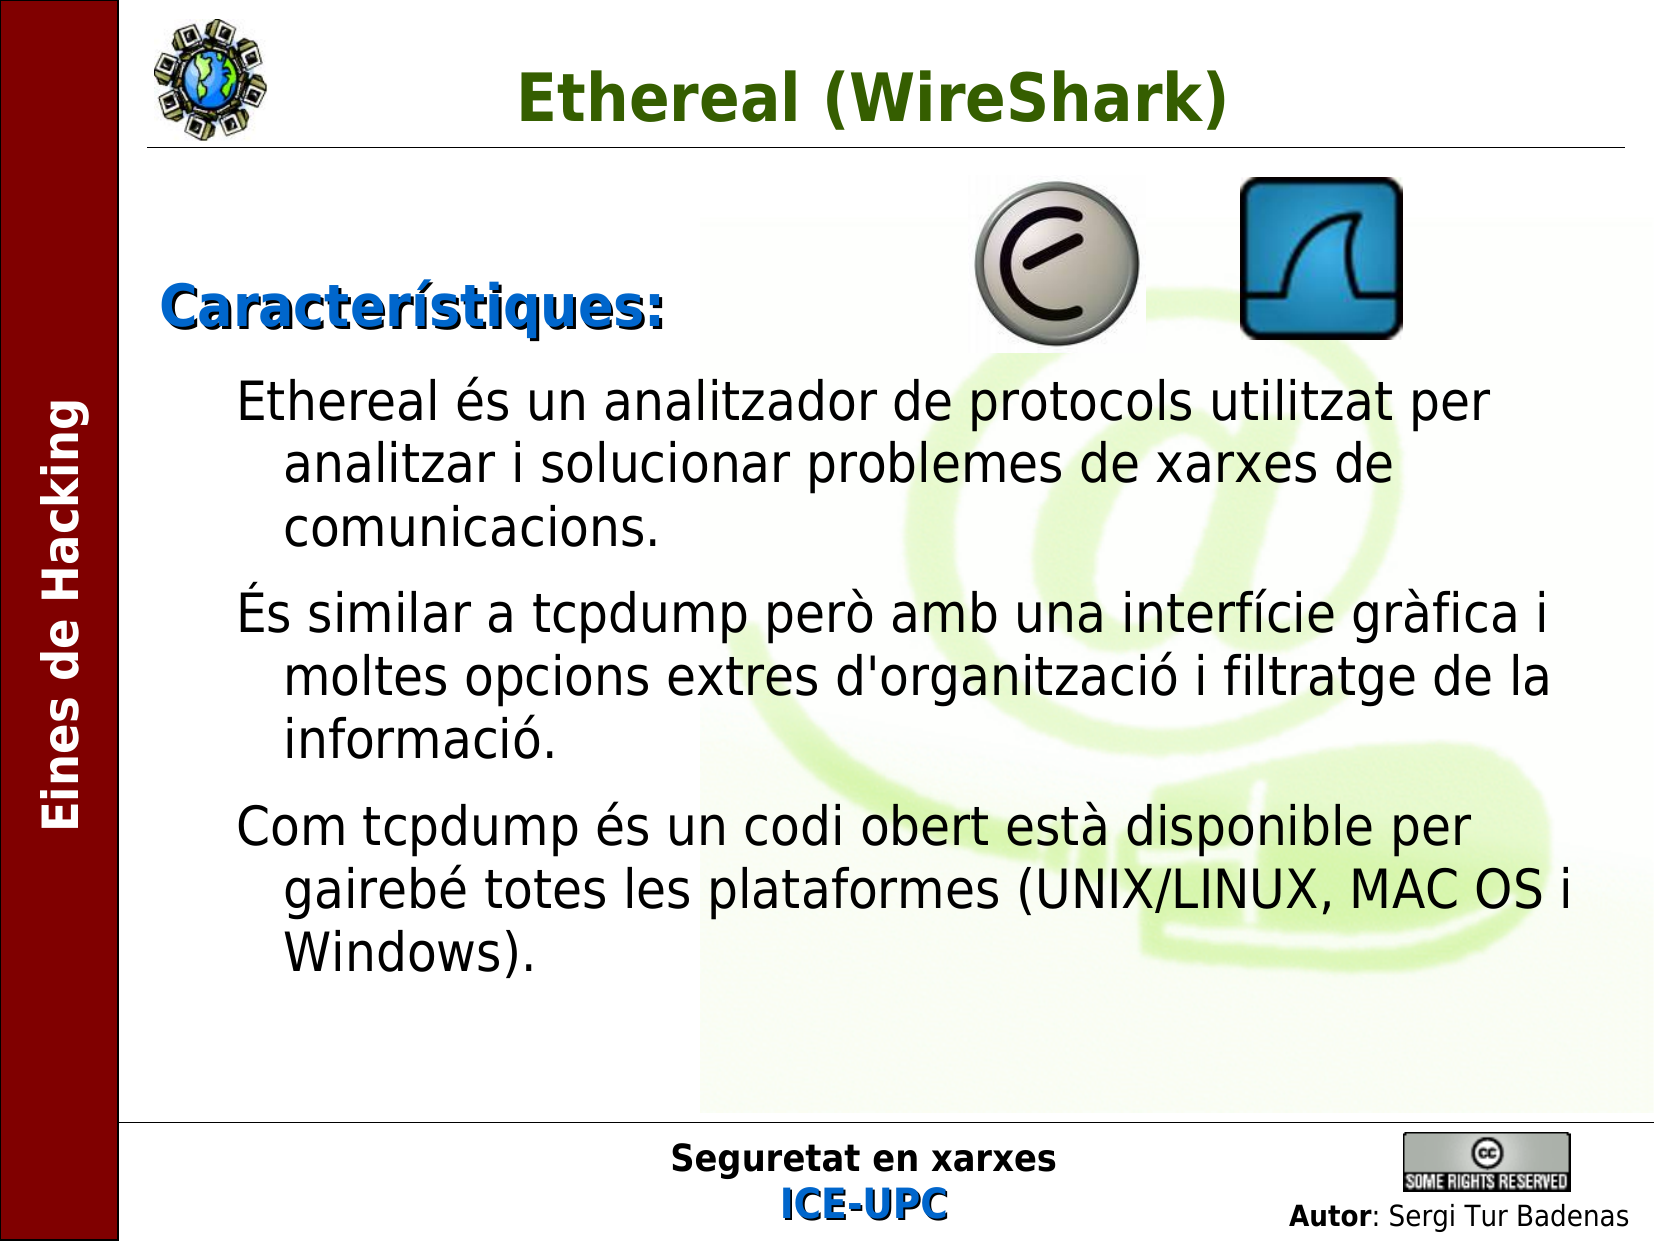

# Ethereal (WireShark)
Característiques:
Ethereal és un analitzador de protocols utilitzat per analitzar i solucionar problemes de xarxes de comunicacions.
És similar a tcpdump però amb una interfície gràfica i moltes opcions extres d'organització i filtratge de la informació.
Com tcpdump és un codi obert està disponible per gairebé totes les plataformes (UNIX/LINUX, MAC OS i Windows).